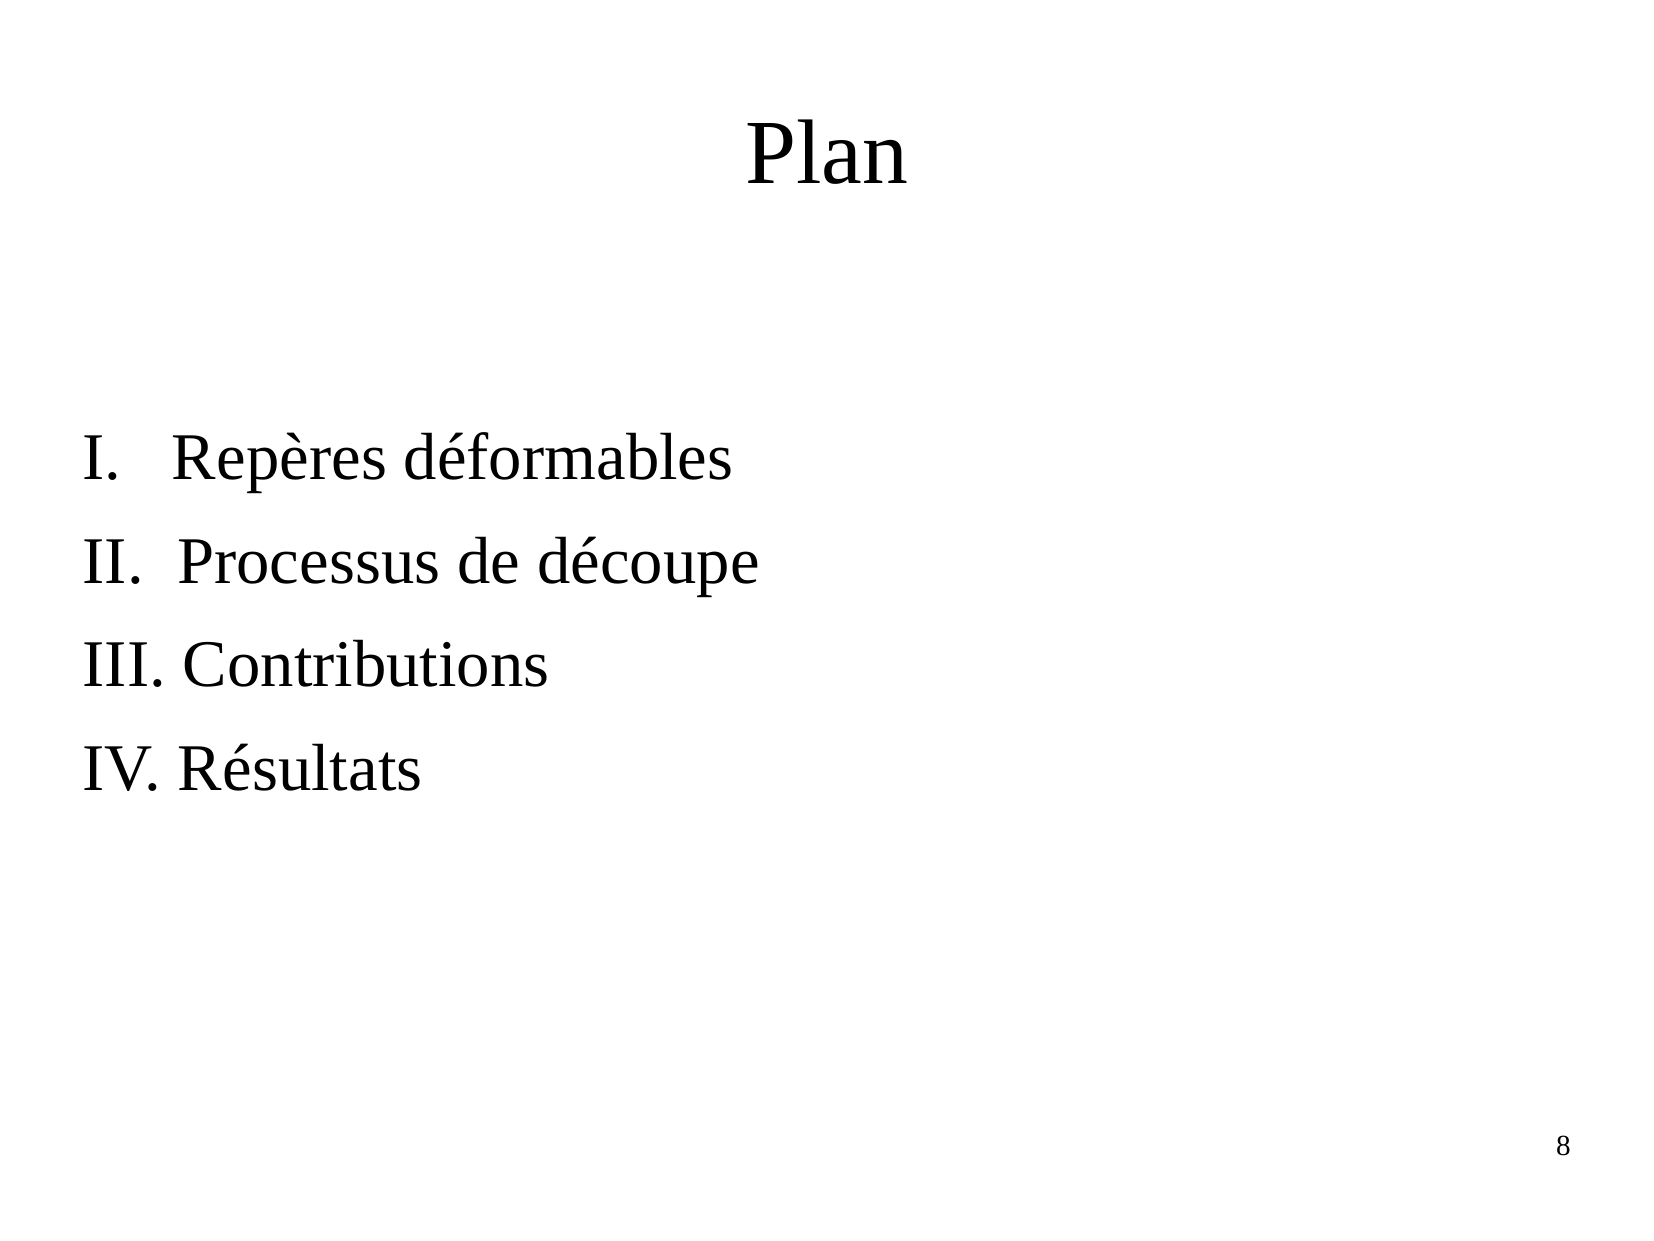

# Plan
I. Repères déformables
II. Processus de découpe
III. Contributions
IV. Résultats
8